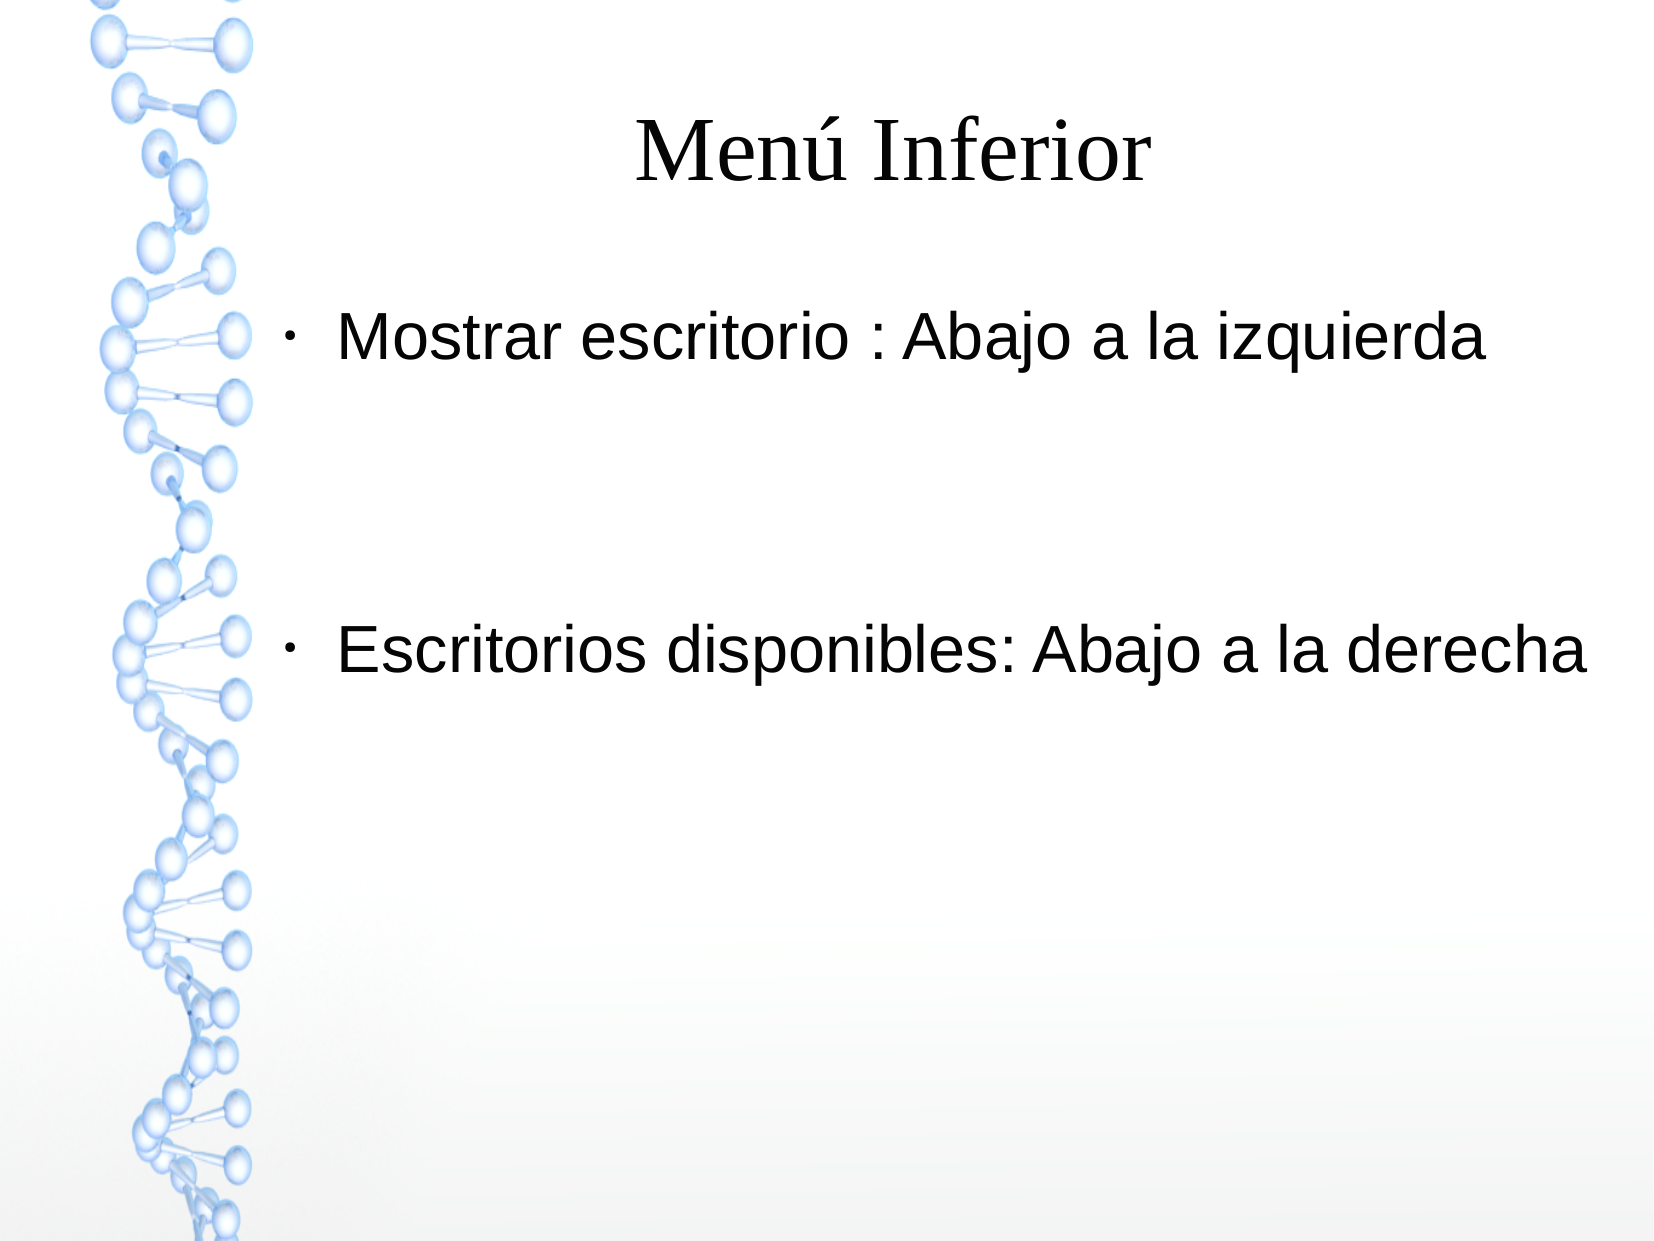

# Menú Inferior
Mostrar escritorio : Abajo a la izquierda
Escritorios disponibles: Abajo a la derecha